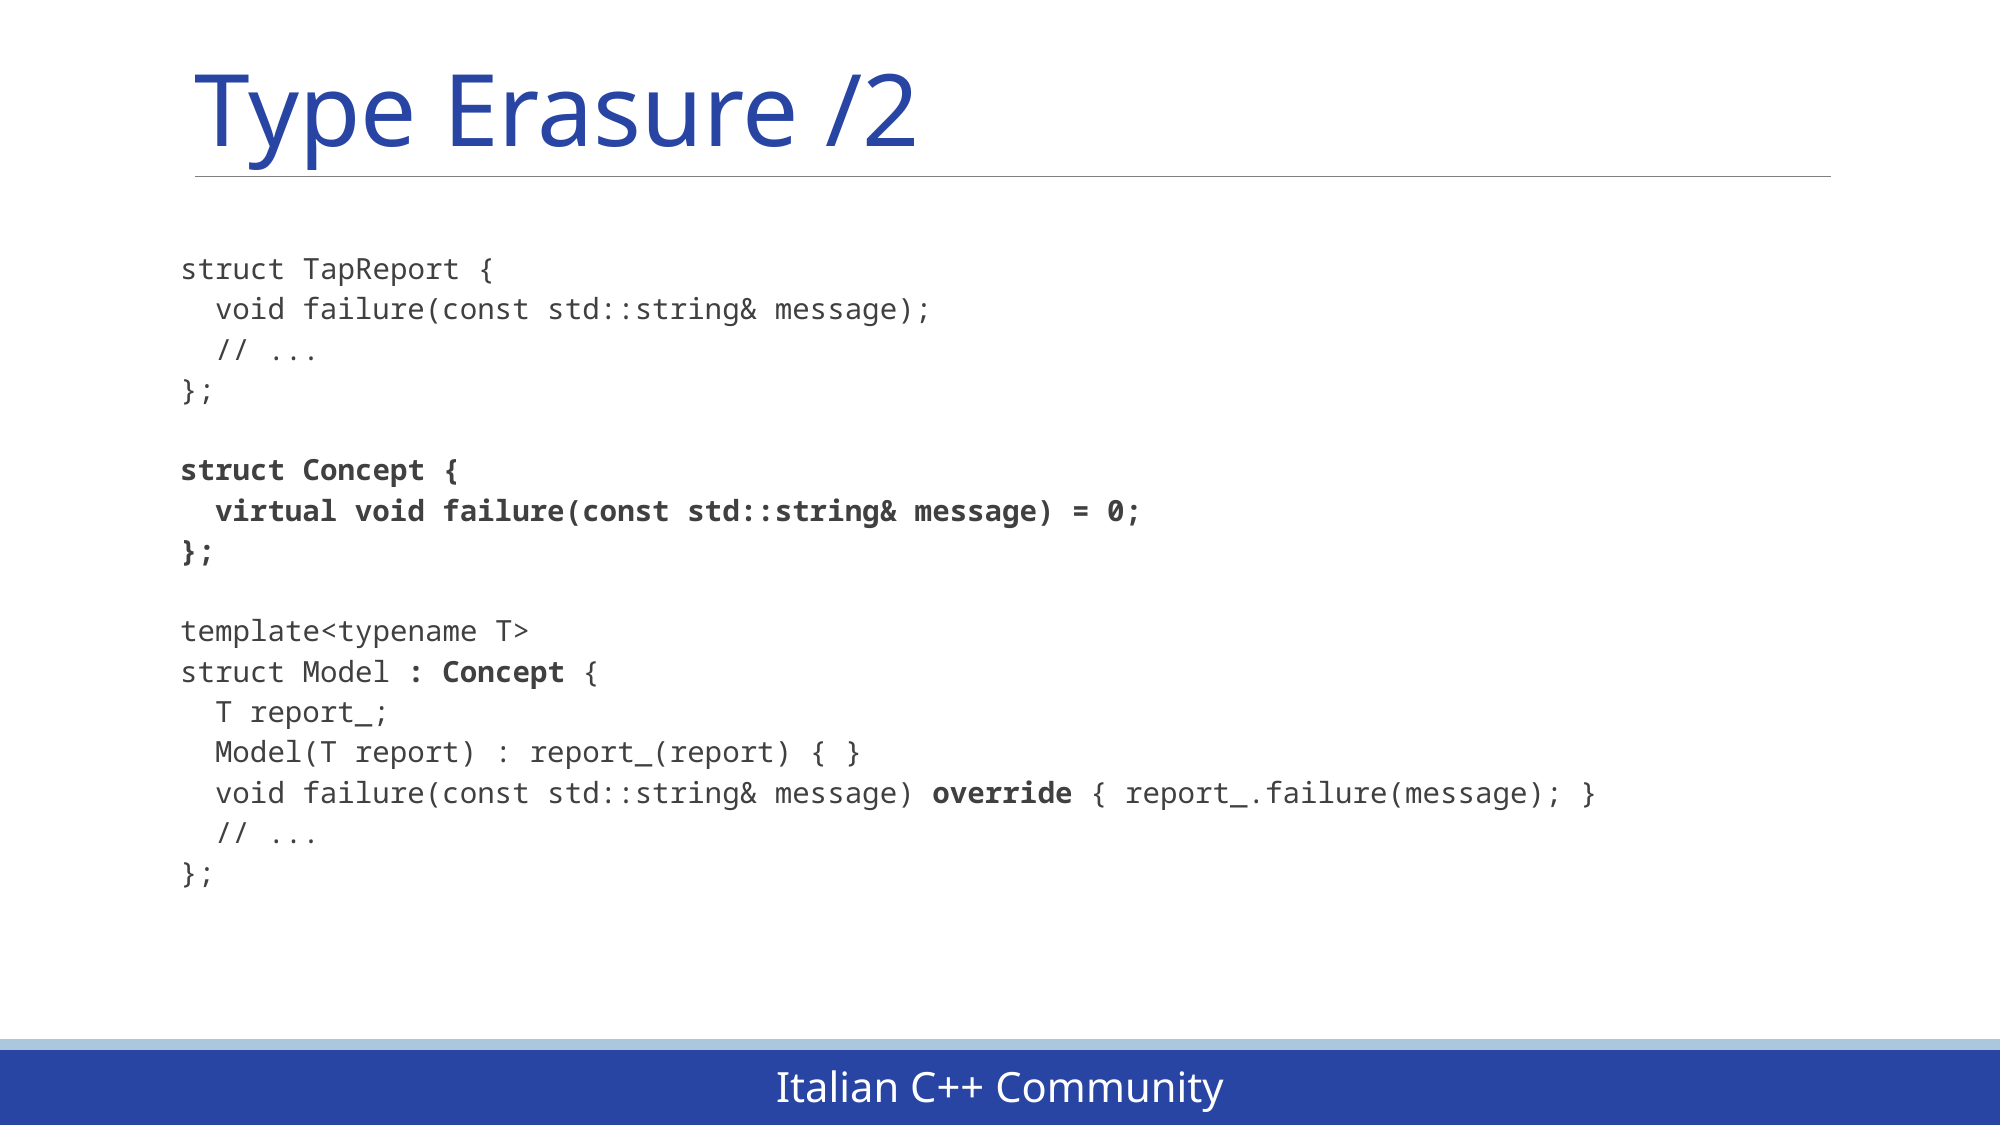

# Type Erasure /2
struct TapReport {
 void failure(const std::string& message);
 // ...
};
struct Concept {
 virtual void failure(const std::string& message) = 0;
};
template<typename T>
struct Model : Concept {
 T report_;
 Model(T report) : report_(report) { }
 void failure(const std::string& message) override { report_.failure(message); }
 // ...
};